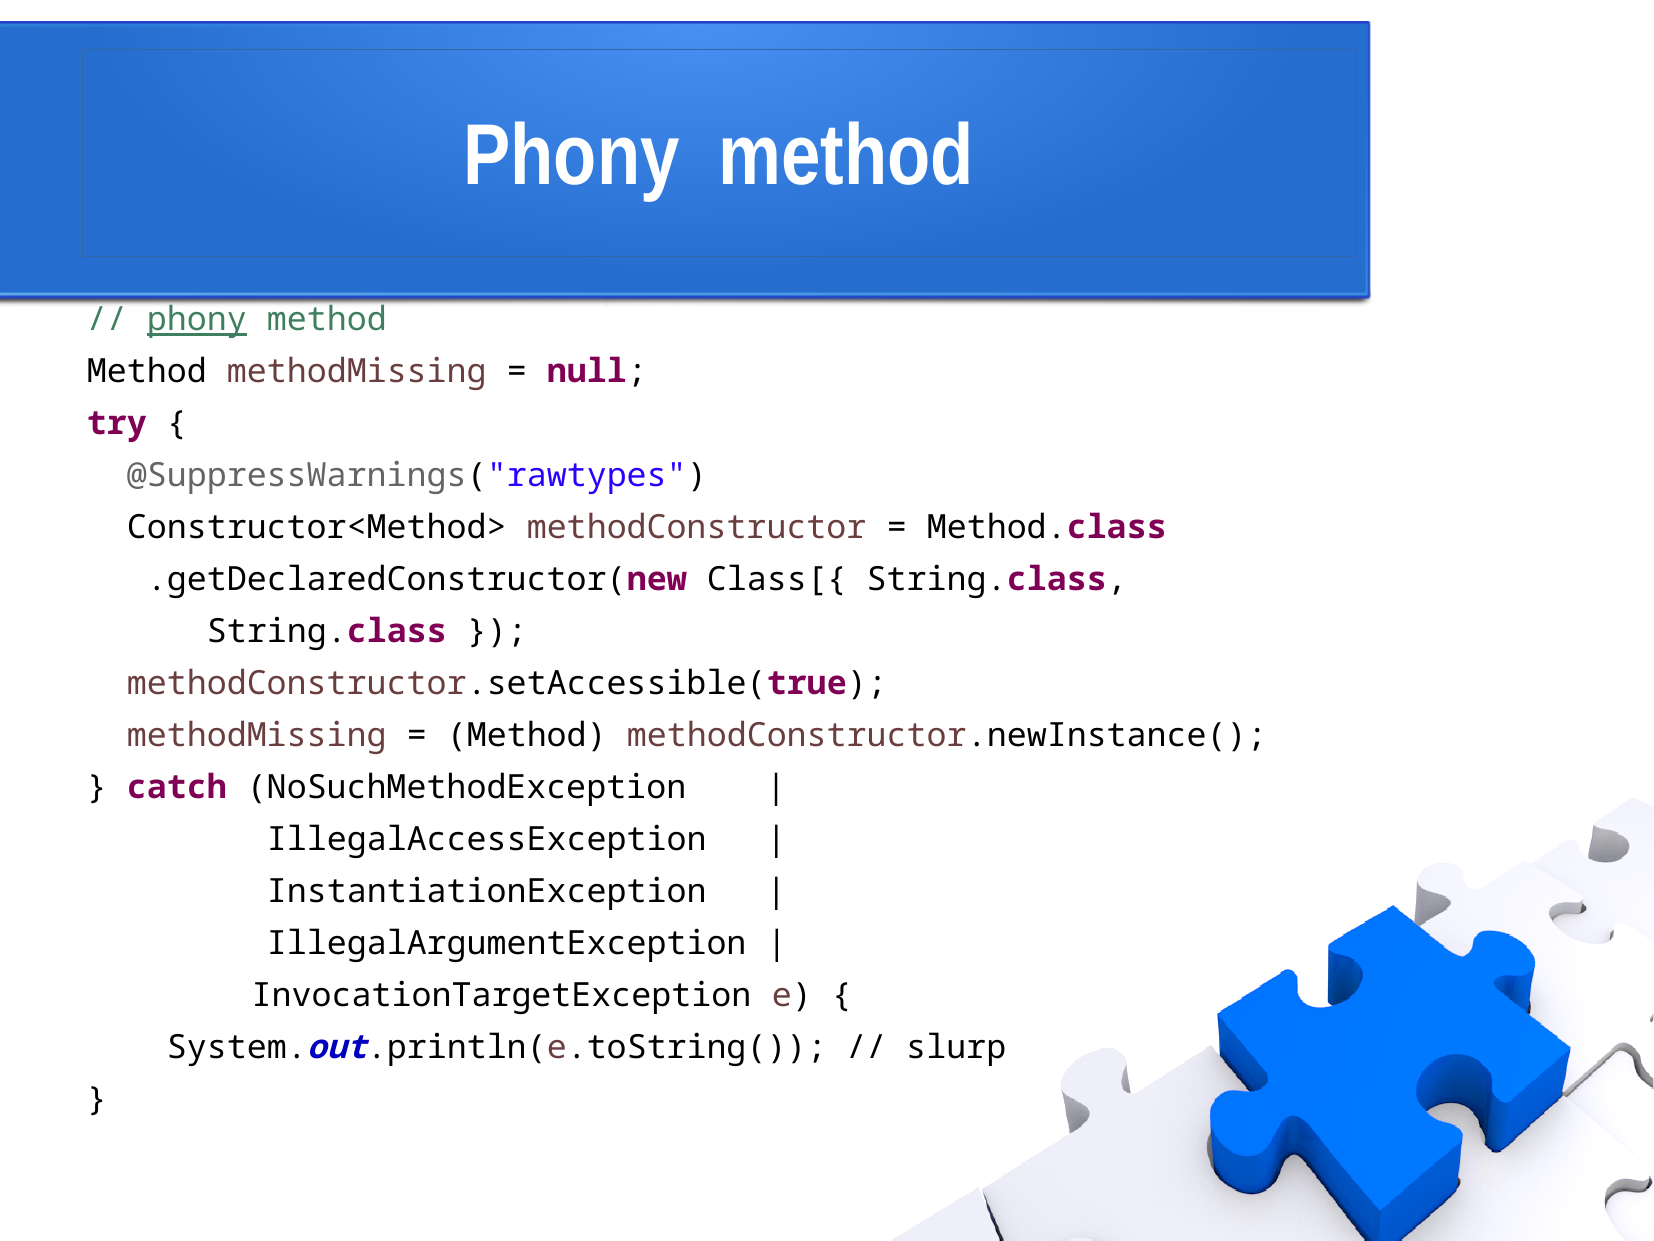

# Phony method
// phony method
Method methodMissing = null;
try {
 @SuppressWarnings("rawtypes")
 Constructor<Method> methodConstructor = Method.class
 .getDeclaredConstructor(new Class[{ String.class,
 String.class });
 methodConstructor.setAccessible(true);
 methodMissing = (Method) methodConstructor.newInstance();
} catch (NoSuchMethodException |
 IllegalAccessException |
 InstantiationException |
 IllegalArgumentException |
 InvocationTargetException e) {
 System.out.println(e.toString()); // slurp
}